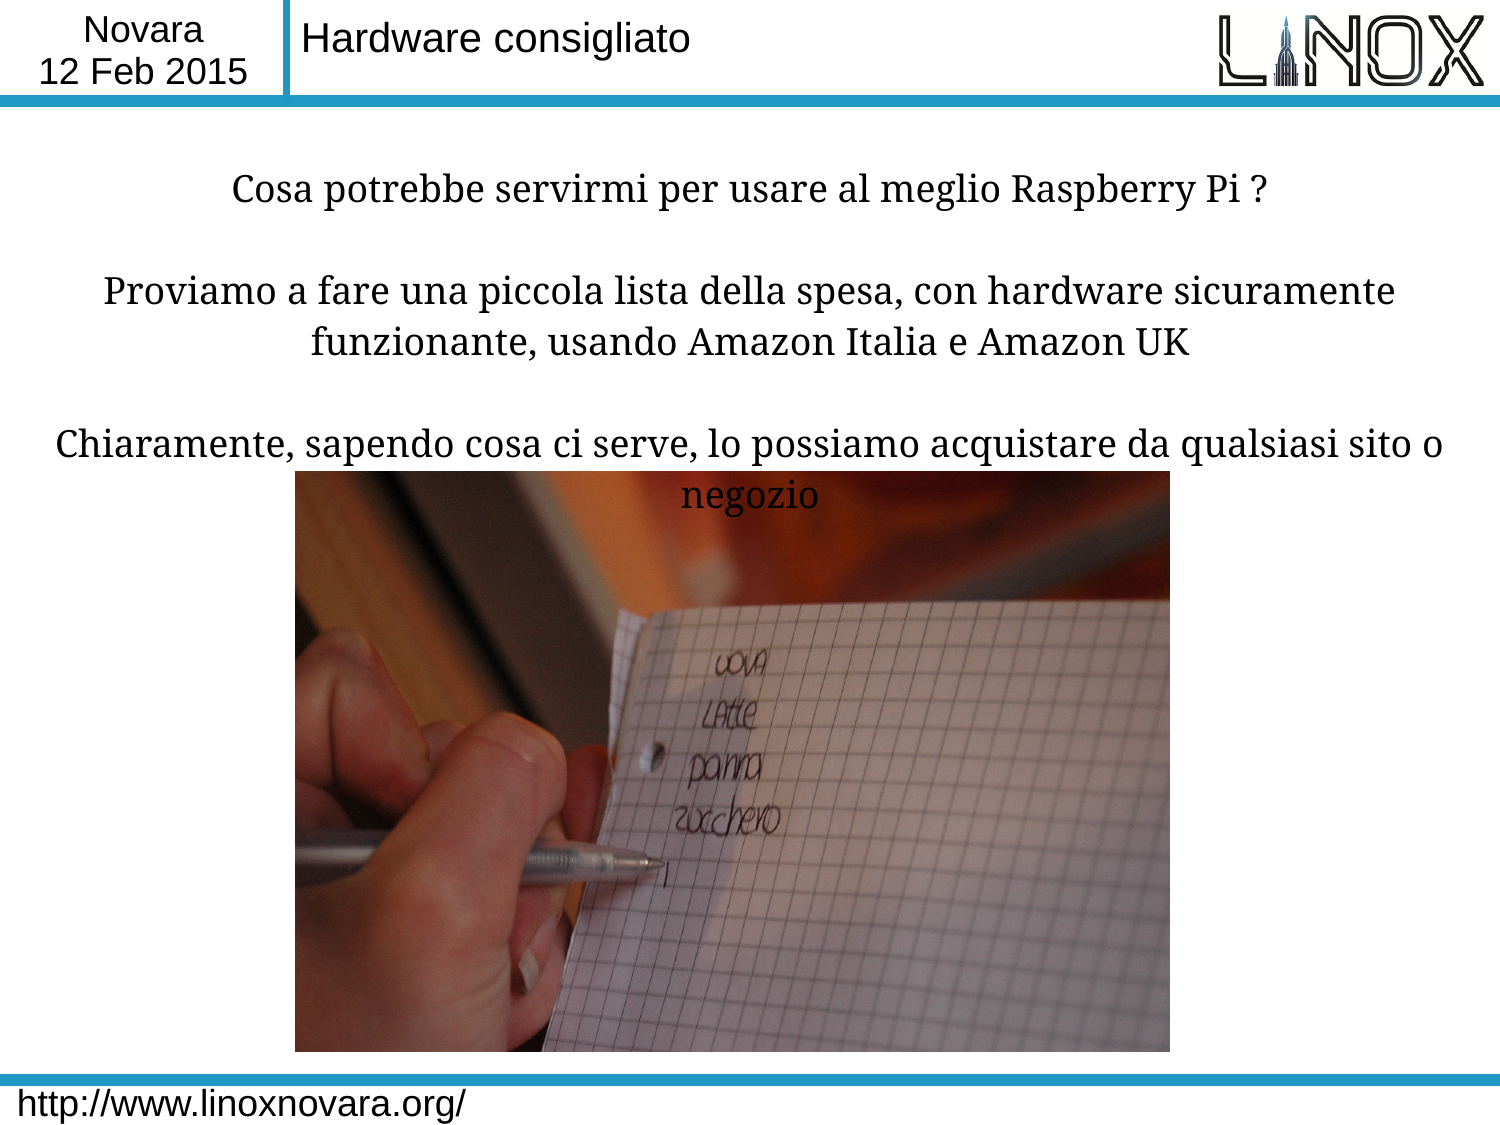

# Hardware consigliato
Cosa potrebbe servirmi per usare al meglio Raspberry Pi ?
Proviamo a fare una piccola lista della spesa, con hardware sicuramente funzionante, usando Amazon Italia e Amazon UK
Chiaramente, sapendo cosa ci serve, lo possiamo acquistare da qualsiasi sito o negozio